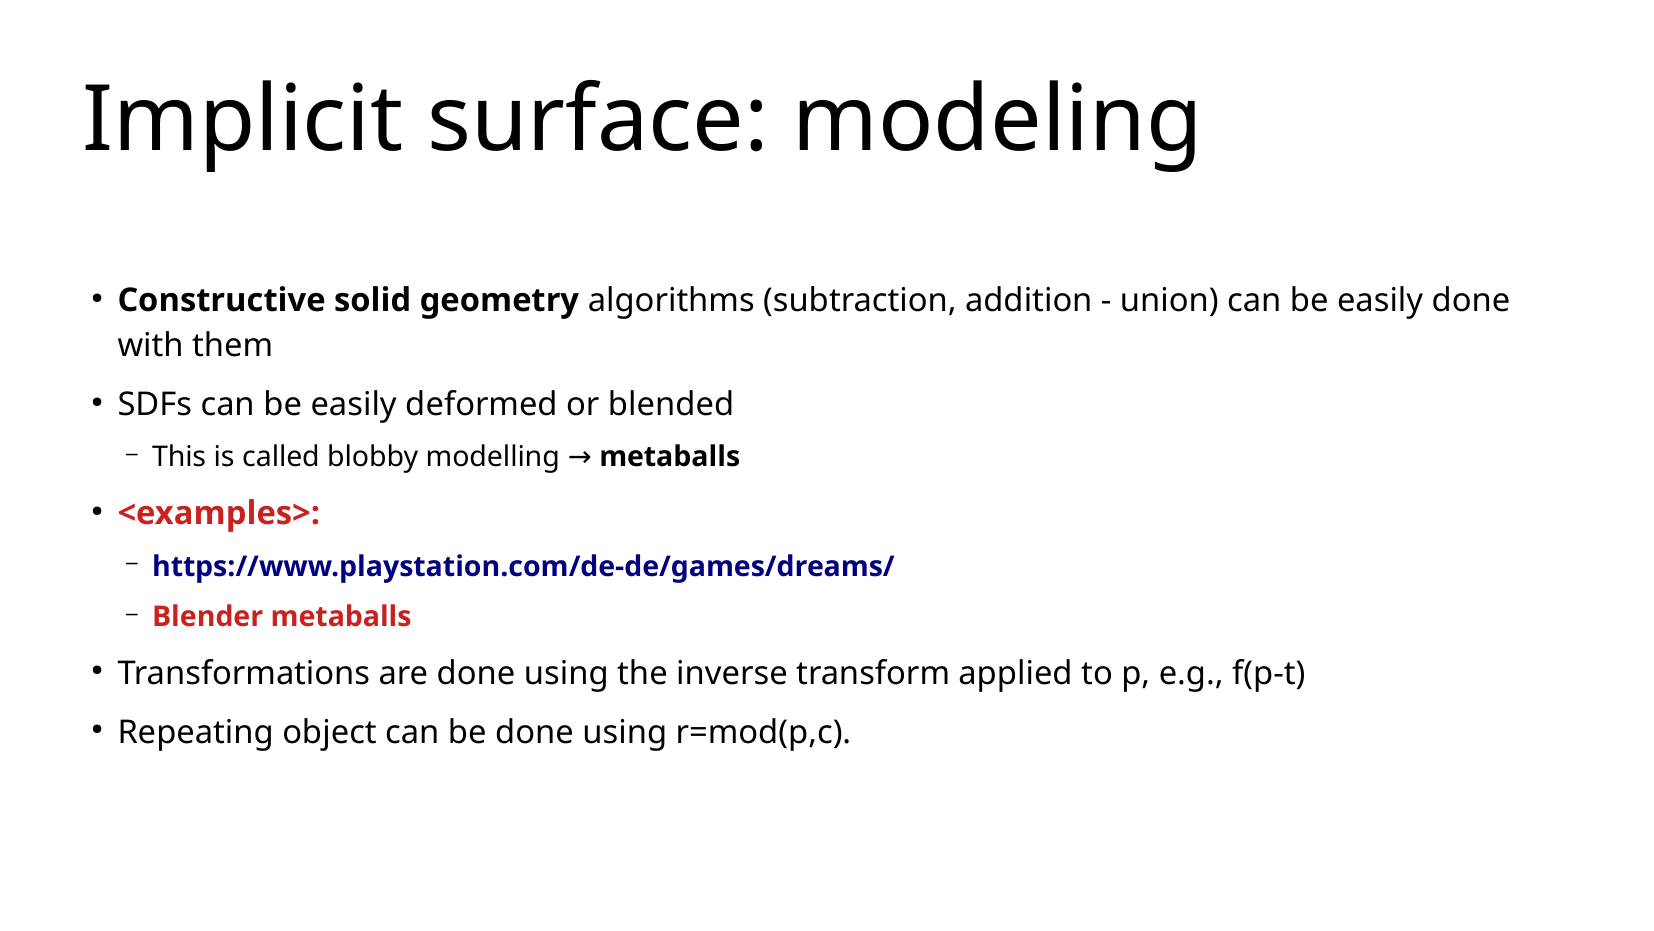

# Implicit surface: modeling
Constructive solid geometry algorithms (subtraction, addition - union) can be easily done with them
SDFs can be easily deformed or blended
This is called blobby modelling → metaballs
<examples>:
https://www.playstation.com/de-de/games/dreams/
Blender metaballs
Transformations are done using the inverse transform applied to p, e.g., f(p-t)
Repeating object can be done using r=mod(p,c).